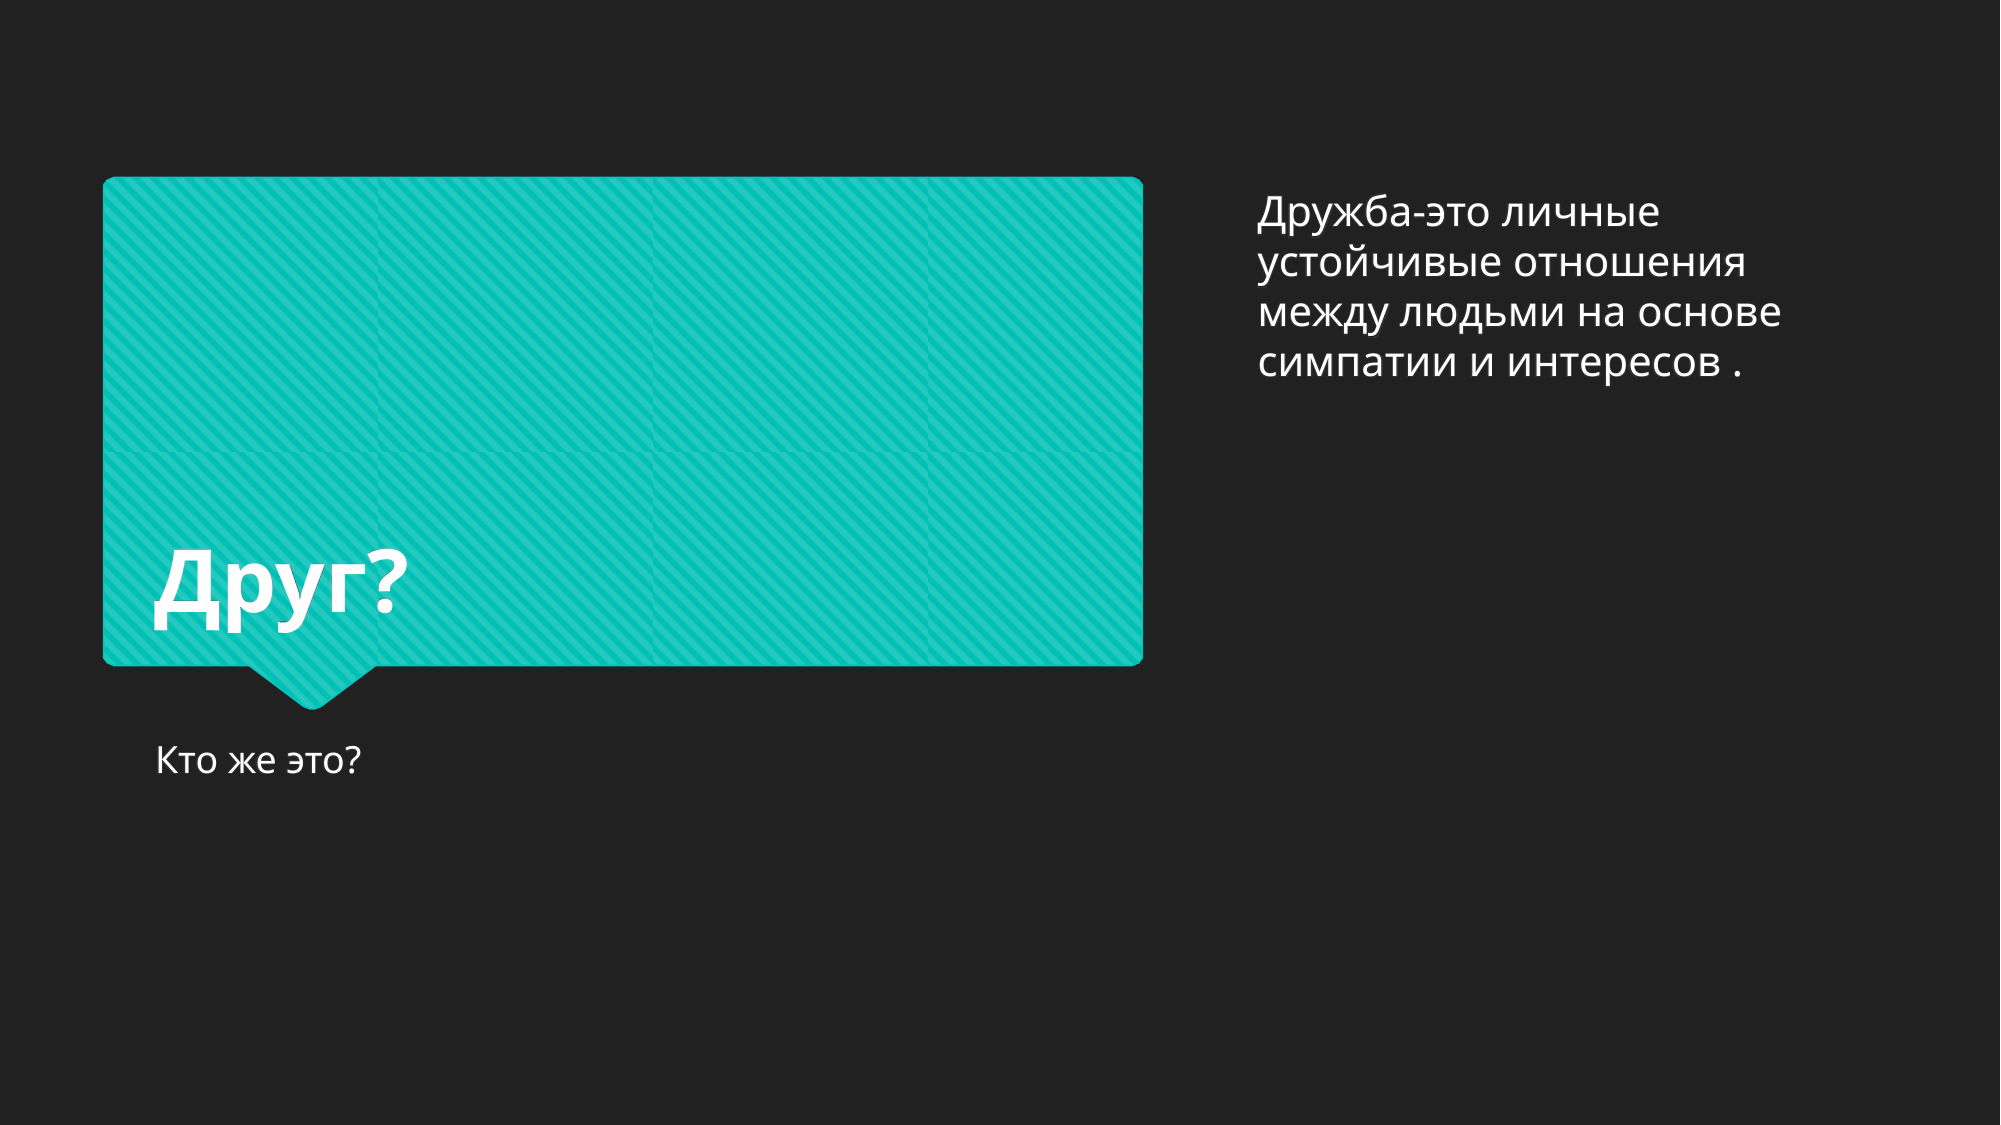

Дружба-это личные устойчивые отношения между людьми на основе симпатии и интересов .
# Друг?
Кто же это?